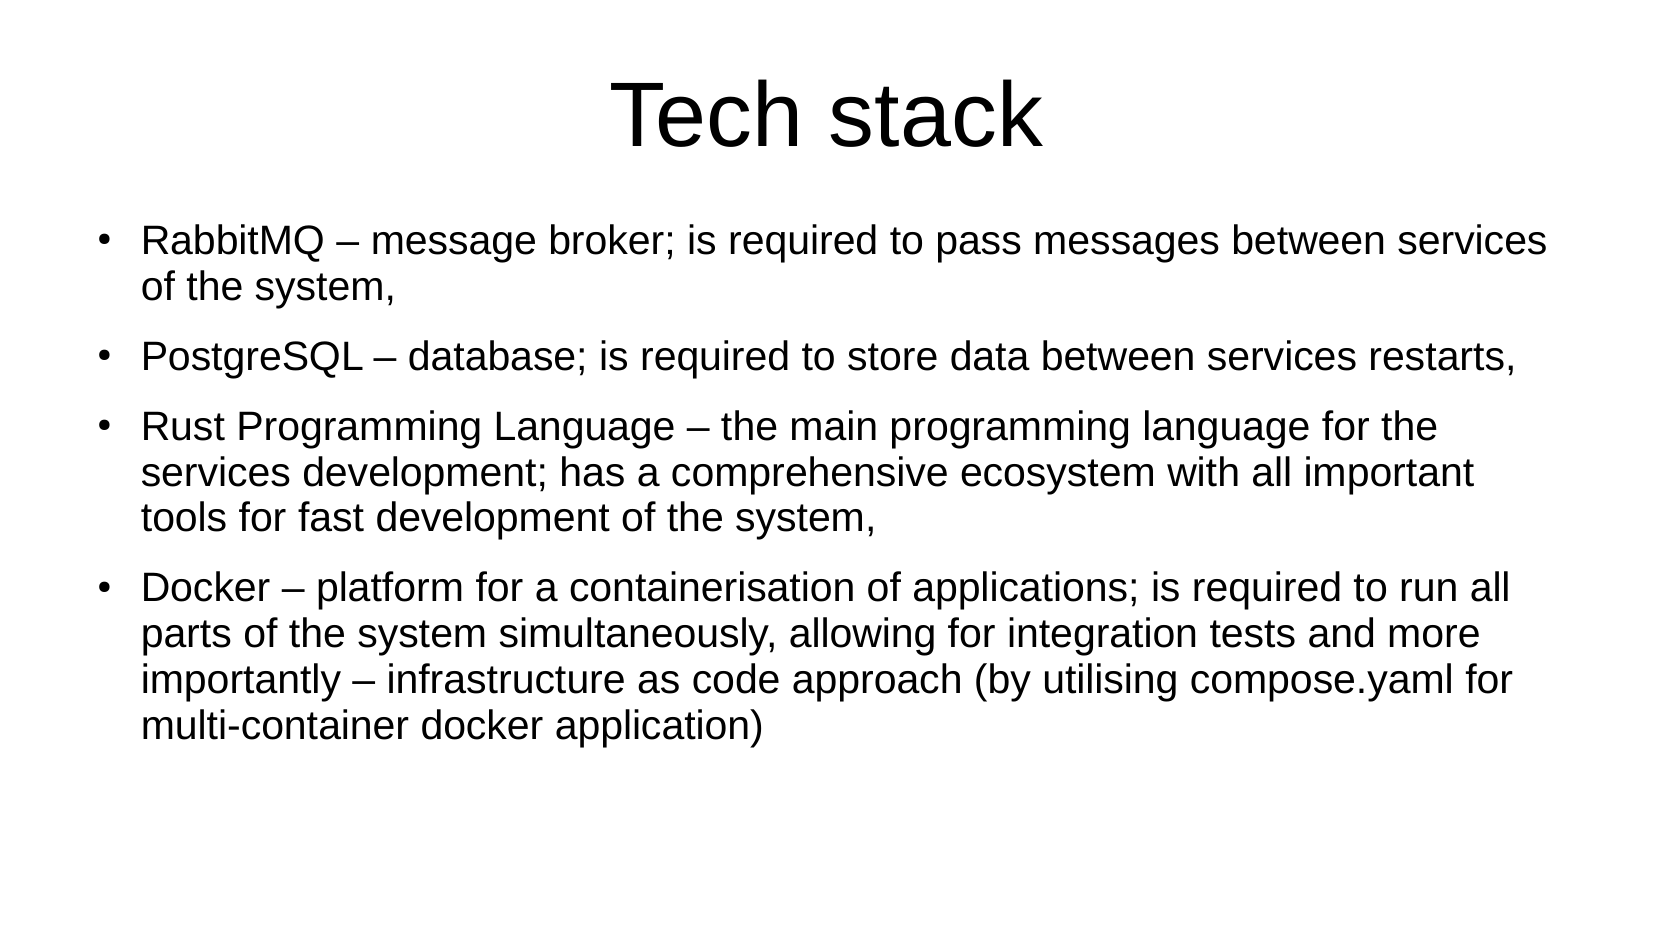

# Tech stack
RabbitMQ – message broker; is required to pass messages between services of the system,
PostgreSQL – database; is required to store data between services restarts,
Rust Programming Language – the main programming language for the services development; has a comprehensive ecosystem with all important tools for fast development of the system,
Docker – platform for a containerisation of applications; is required to run all parts of the system simultaneously, allowing for integration tests and more importantly – infrastructure as code approach (by utilising compose.yaml for multi-container docker application)